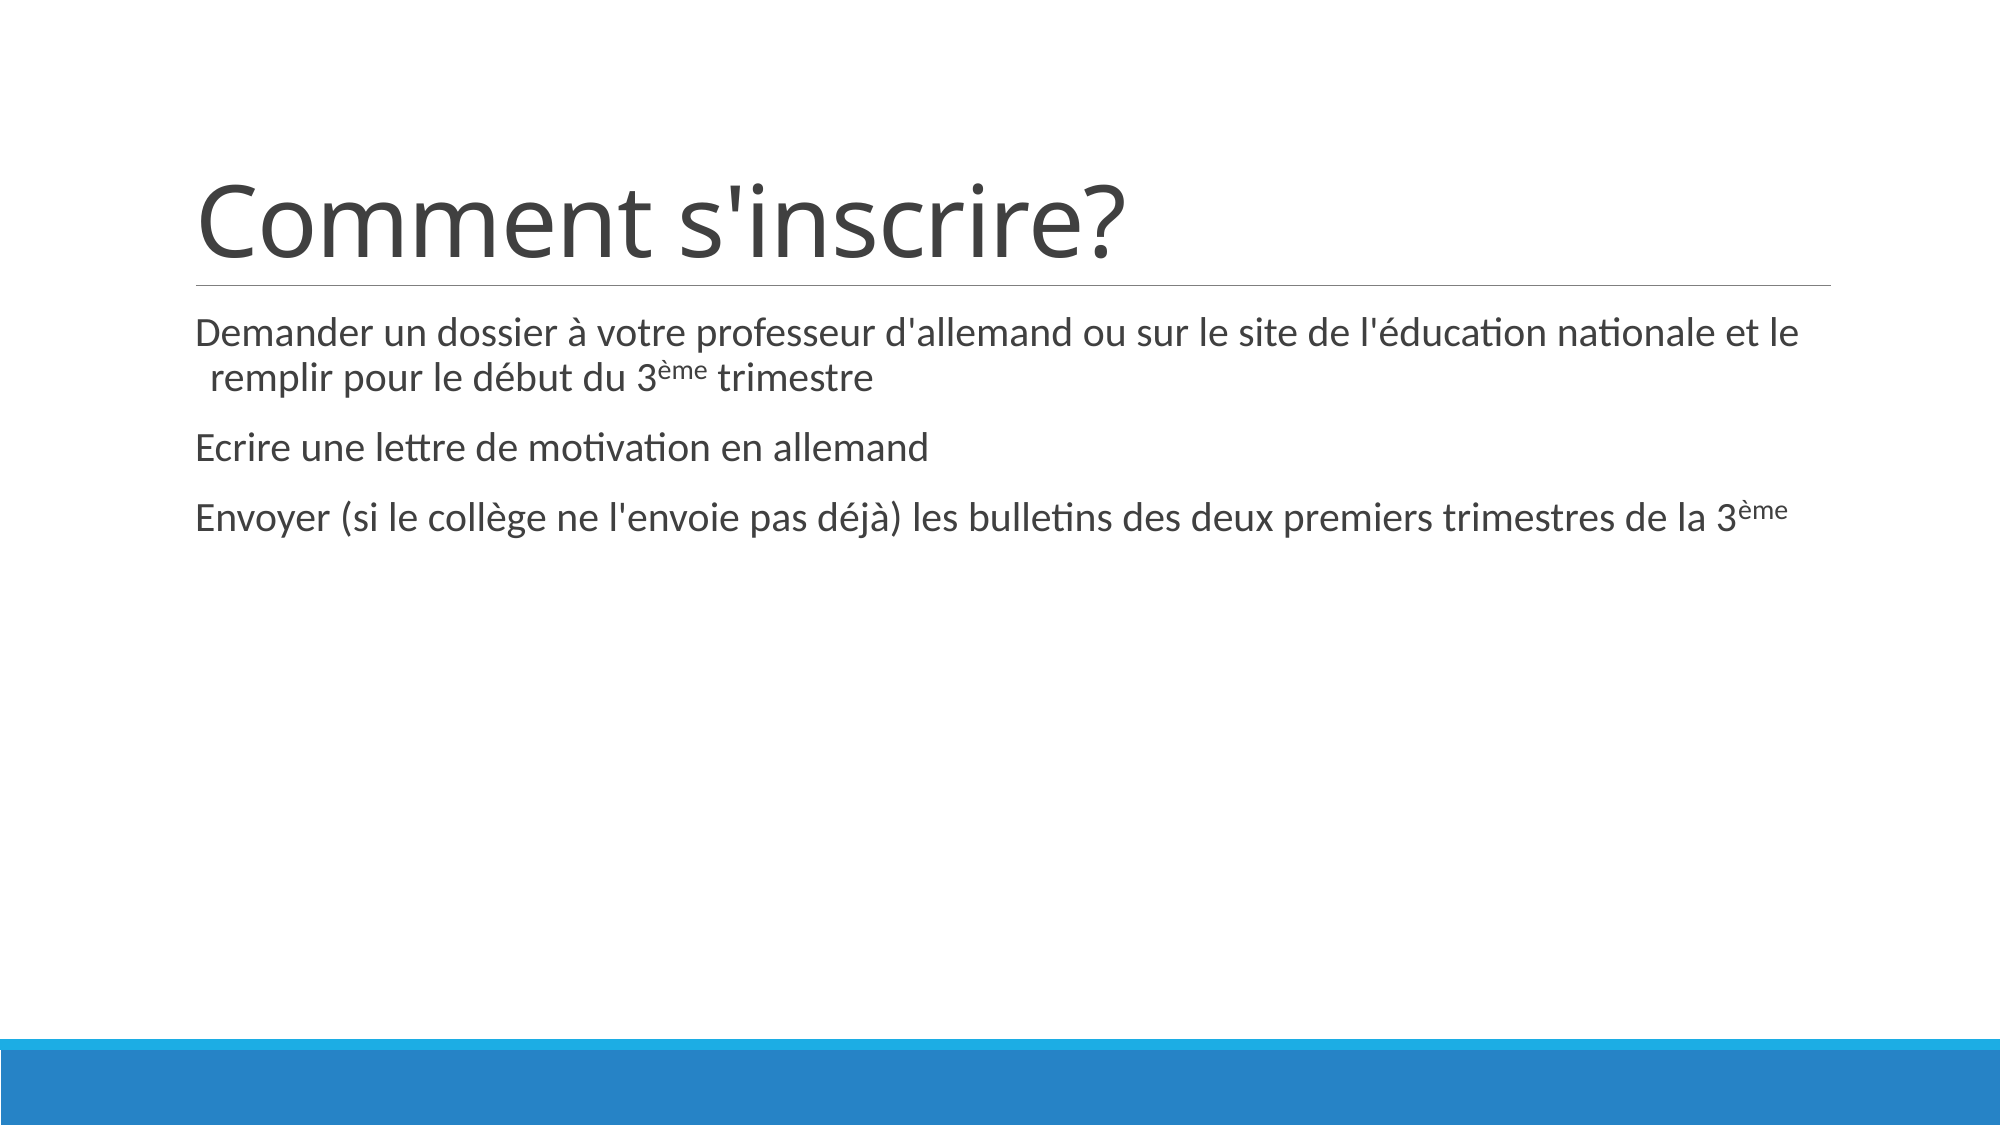

# Comment s'inscrire?
Demander un dossier à votre professeur d'allemand ou sur le site de l'éducation nationale et le remplir pour le début du 3ème trimestre
Ecrire une lettre de motivation en allemand
Envoyer (si le collège ne l'envoie pas déjà) les bulletins des deux premiers trimestres de la 3ème